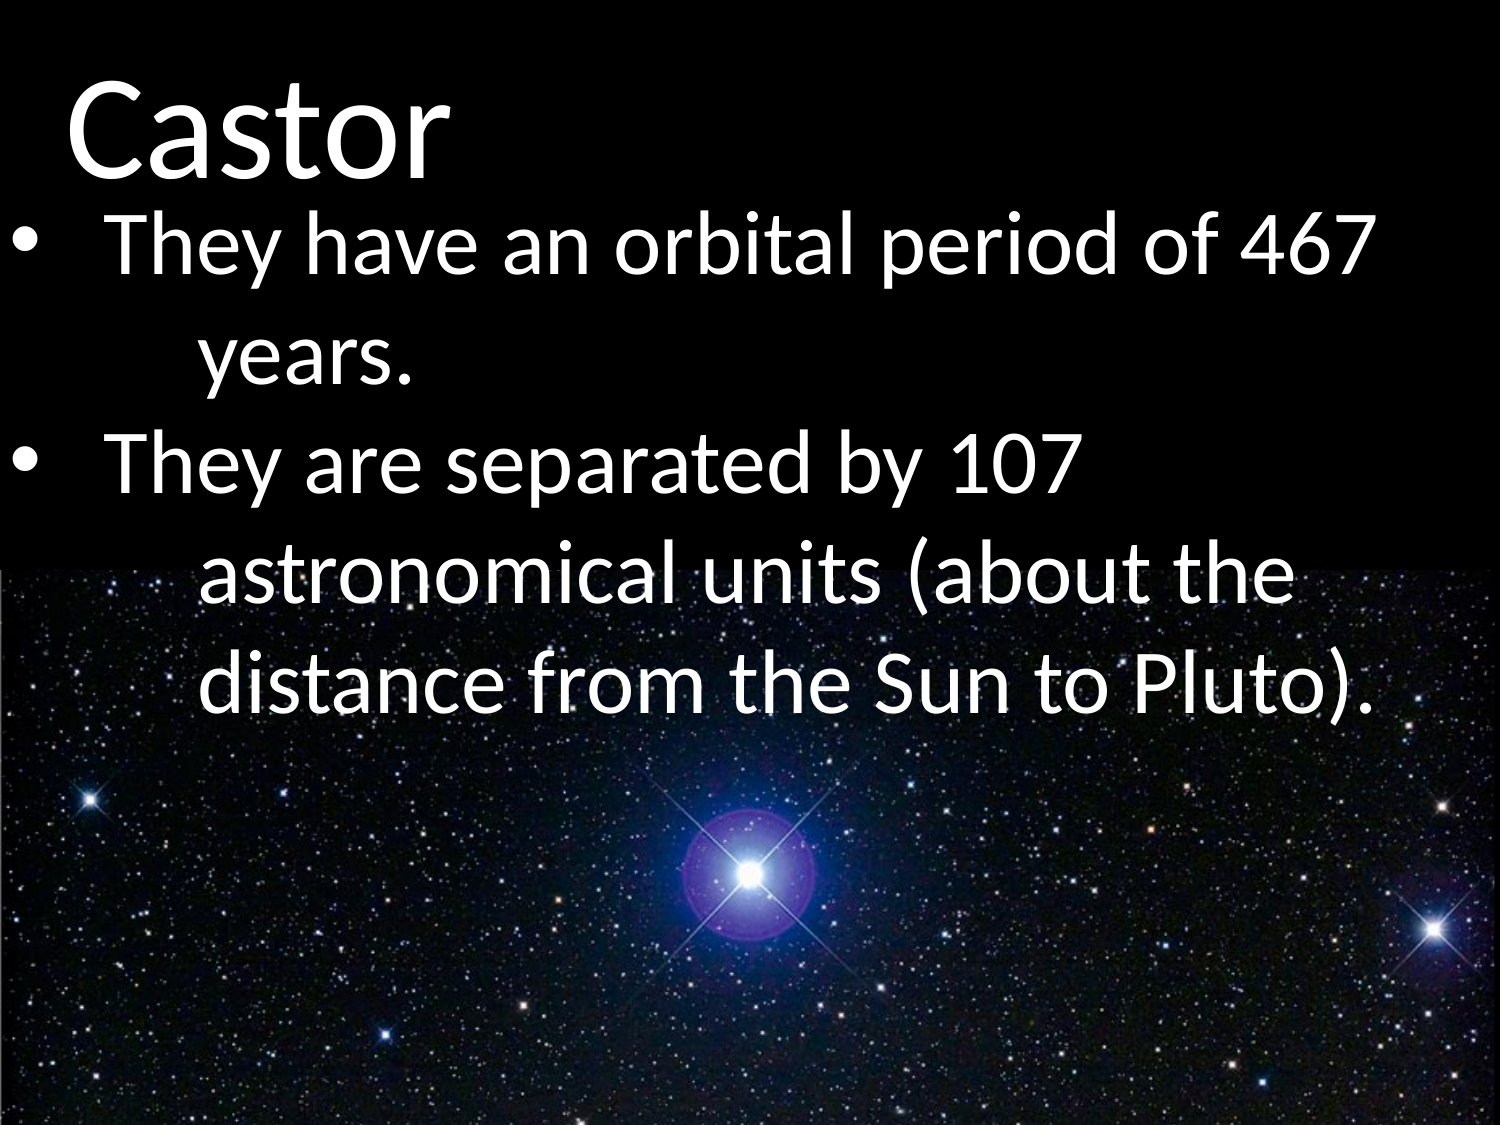

Castor
They have an orbital period of 467 years.
They are separated by 107 astronomical units (about the distance from the Sun to Pluto).